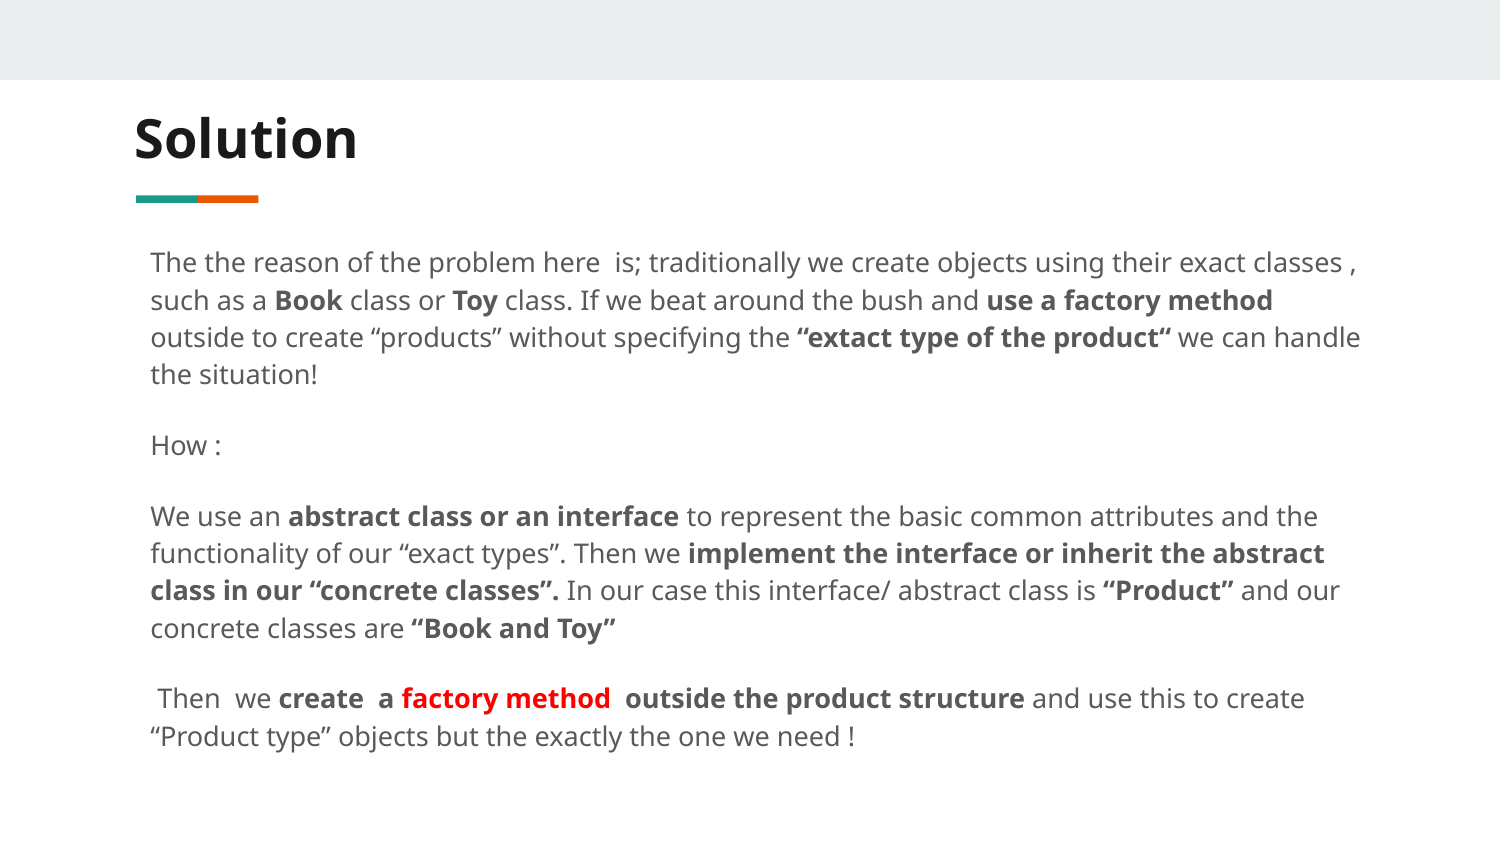

# Solution
The the reason of the problem here is; traditionally we create objects using their exact classes , such as a Book class or Toy class. If we beat around the bush and use a factory method outside to create “products” without specifying the “extact type of the product“ we can handle the situation!
How :
We use an abstract class or an interface to represent the basic common attributes and the functionality of our “exact types”. Then we implement the interface or inherit the abstract class in our “concrete classes”. In our case this interface/ abstract class is “Product” and our concrete classes are “Book and Toy”
 Then we create a factory method outside the product structure and use this to create “Product type” objects but the exactly the one we need !